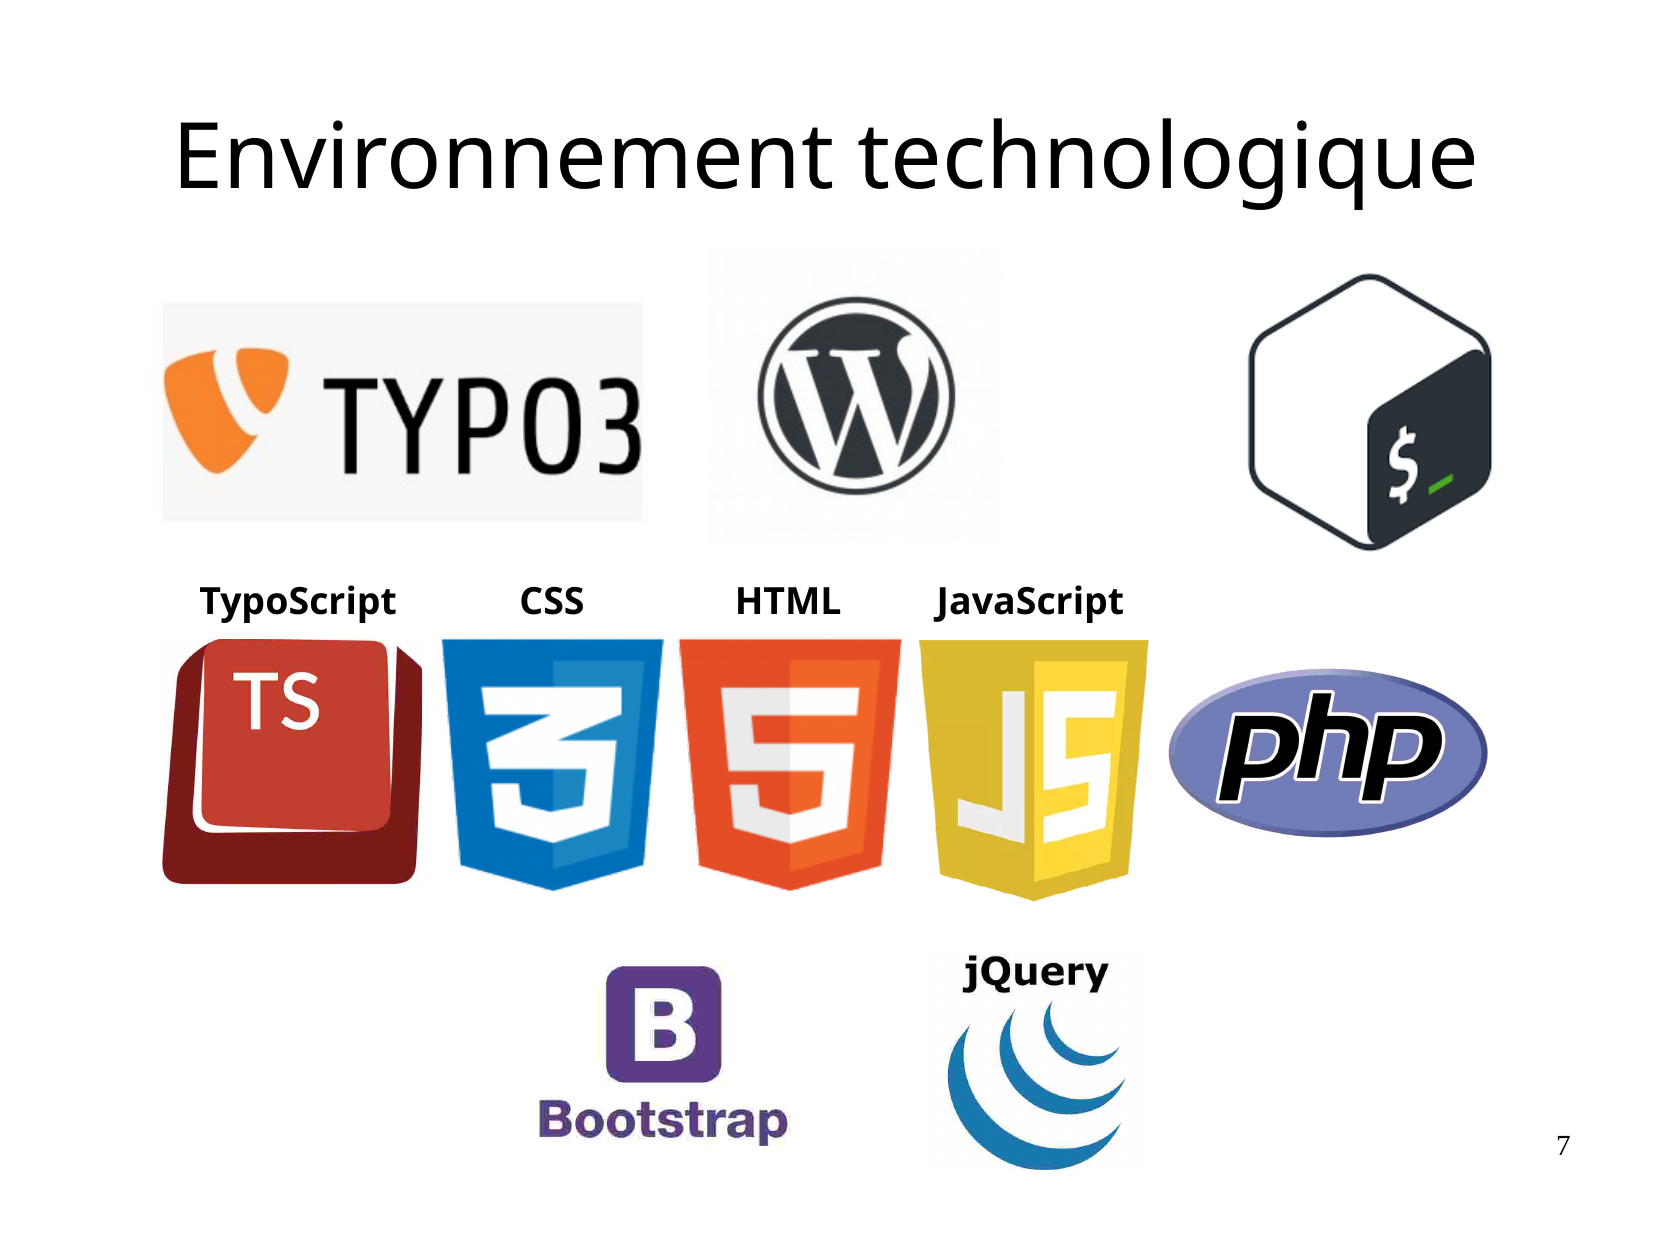

# Environnement technologique
TypoScript
CSS
HTML
JavaScript
7